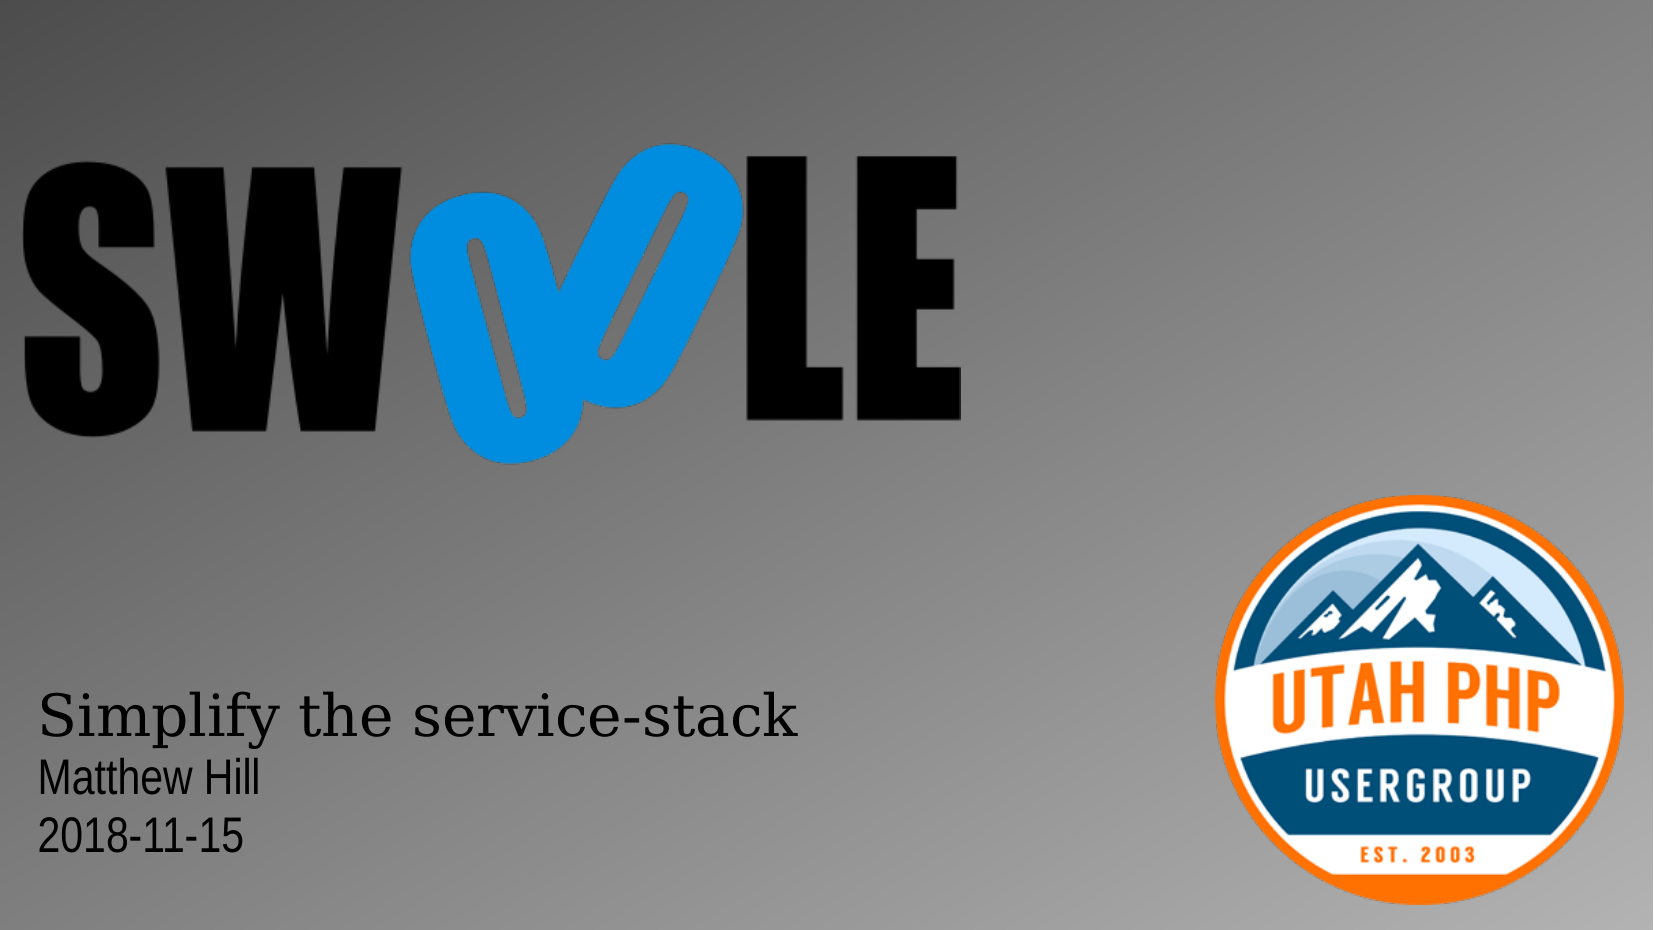

# Simplify the service-stack
Matthew Hill
2018-11-15